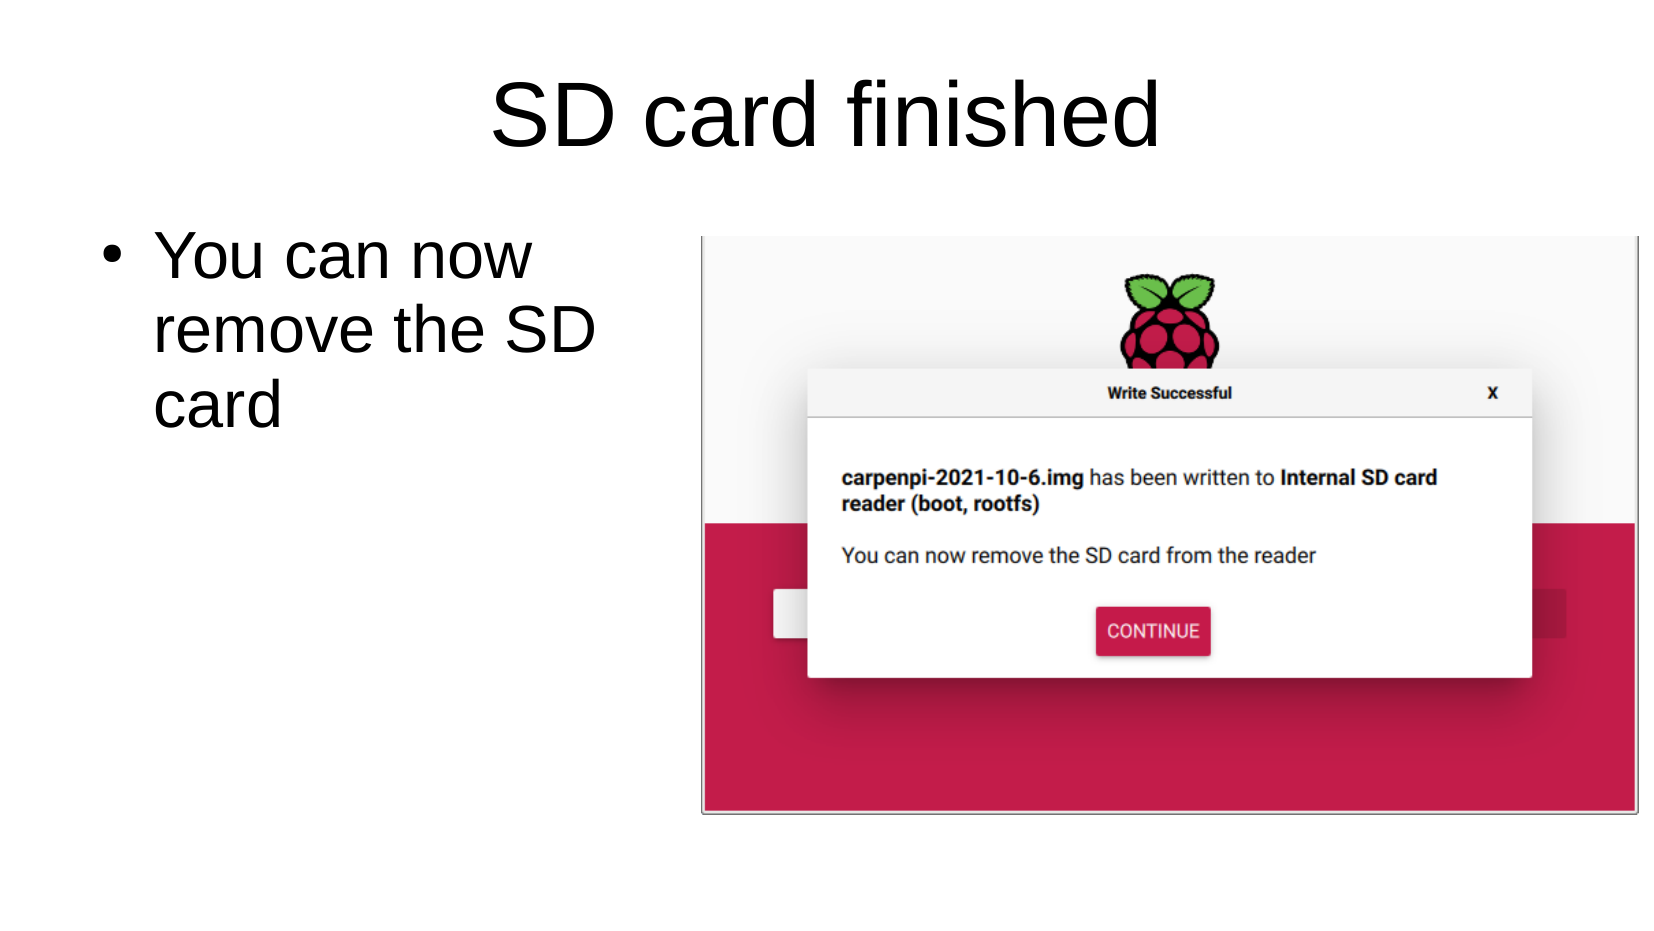

# SD card finished
You can now remove the SD card